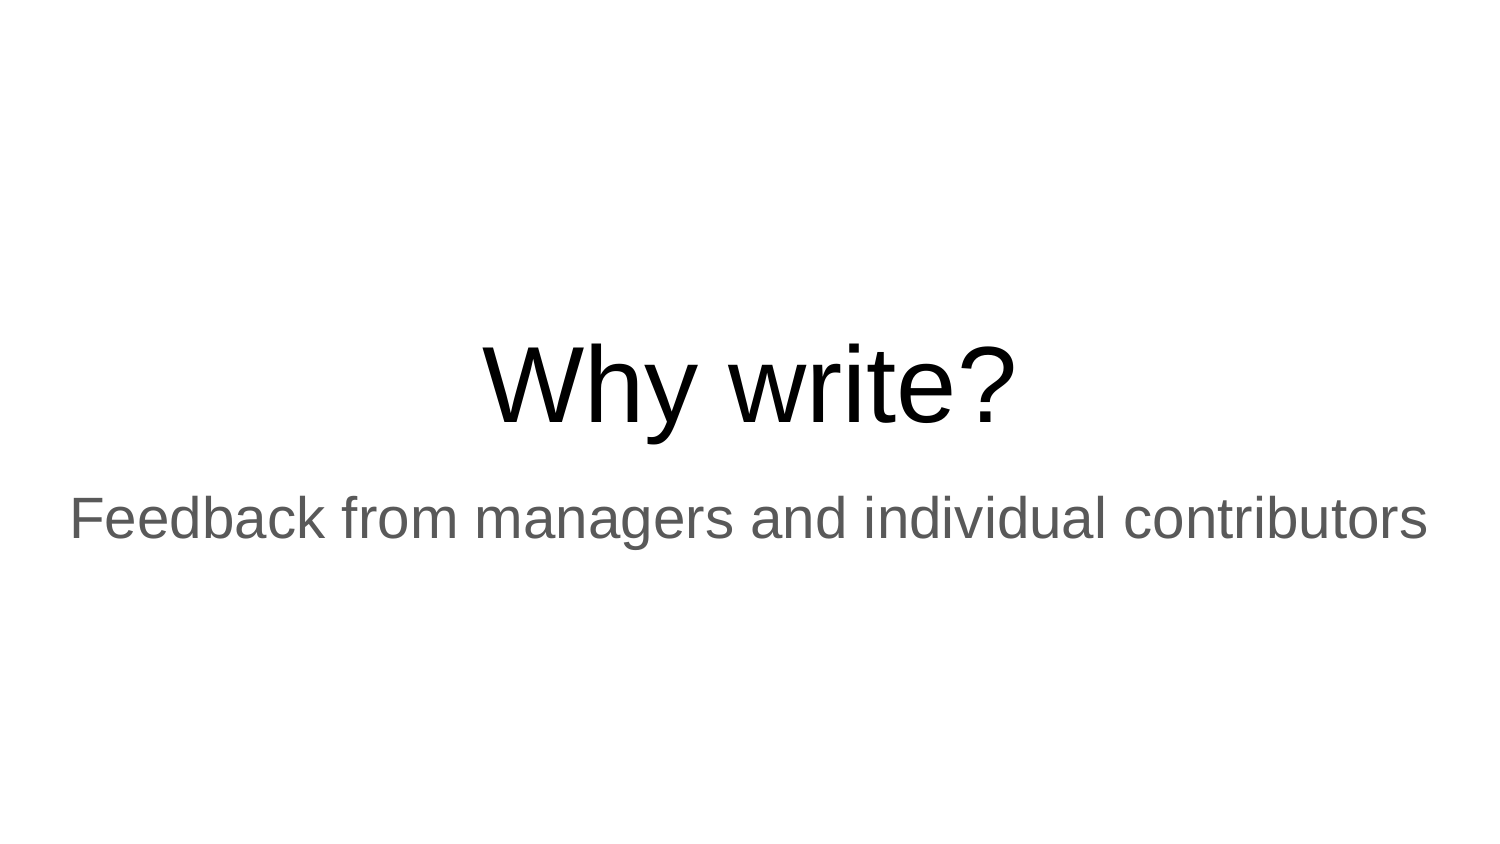

# Why write?
Feedback from managers and individual contributors